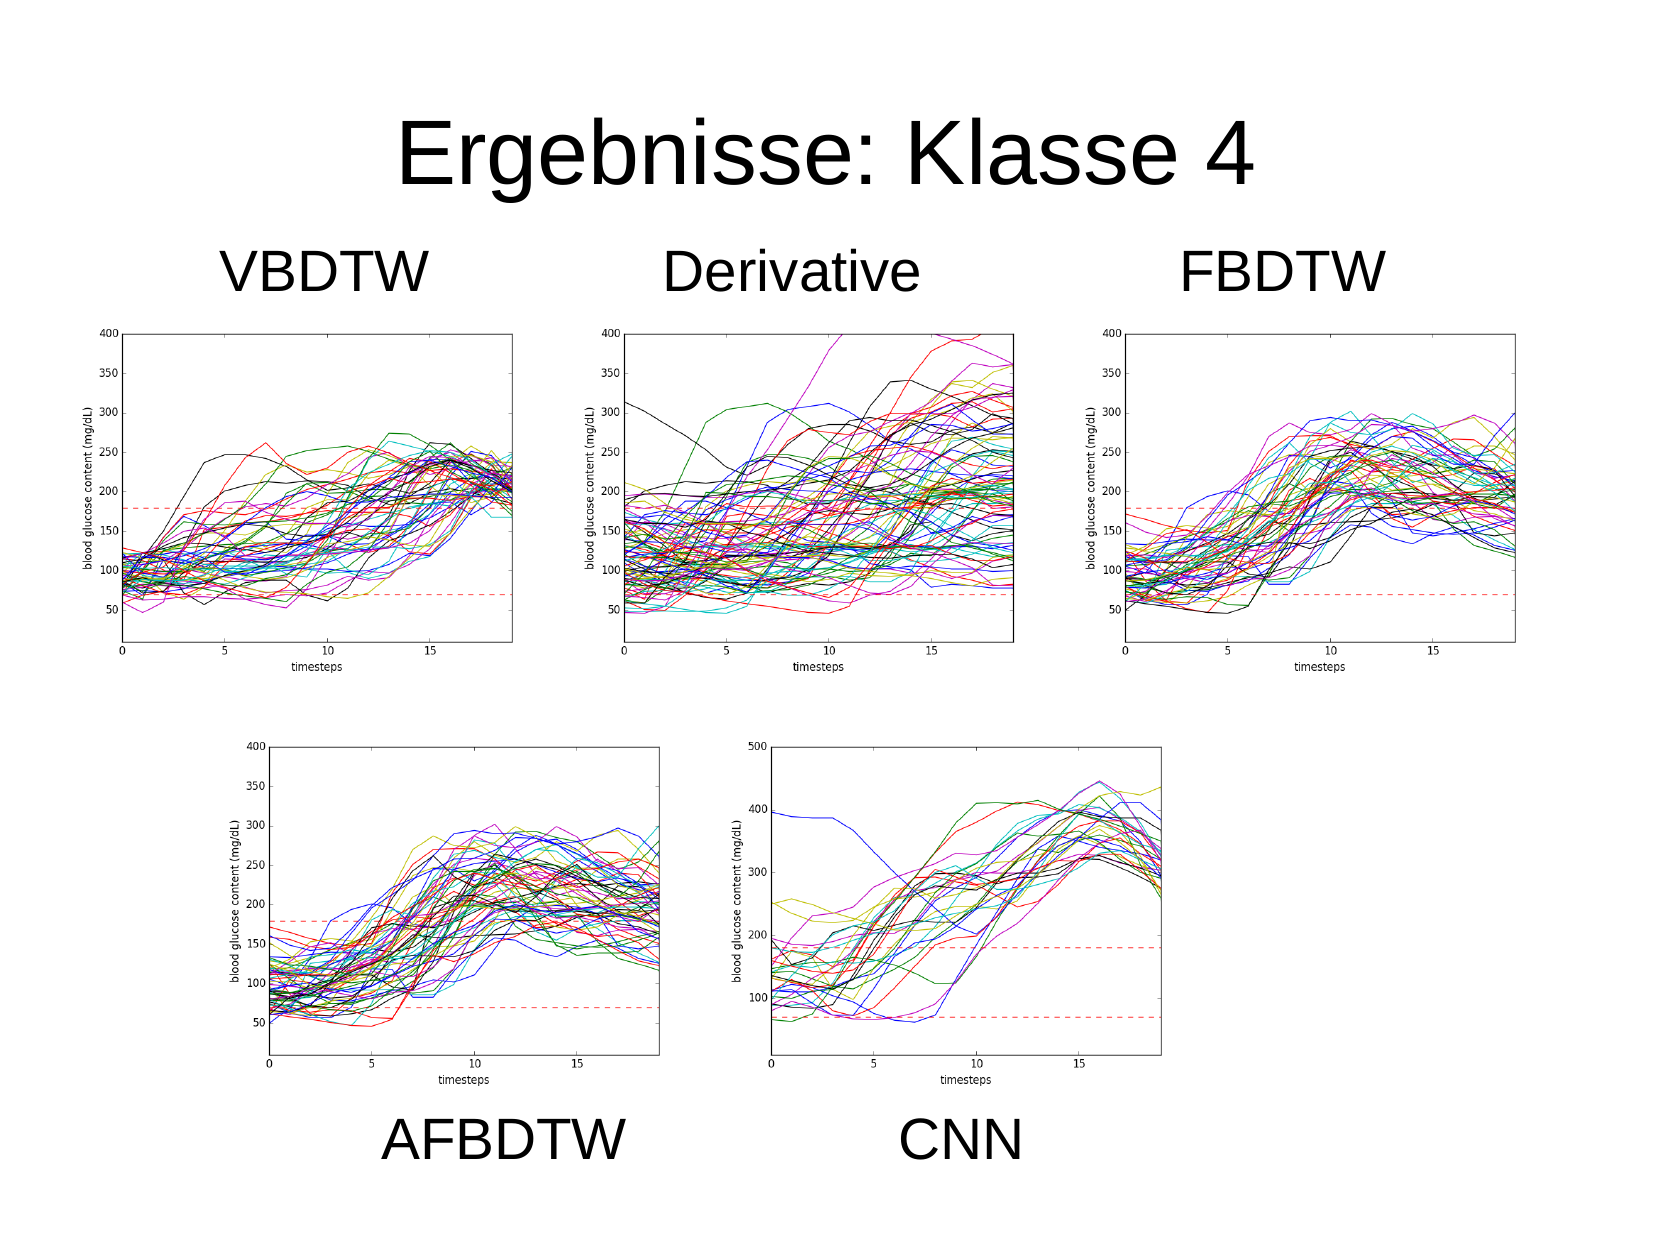

# Ergebnisse: Klasse 4
VBDTW				Derivative				FBDTW
AFBDTW				CNN